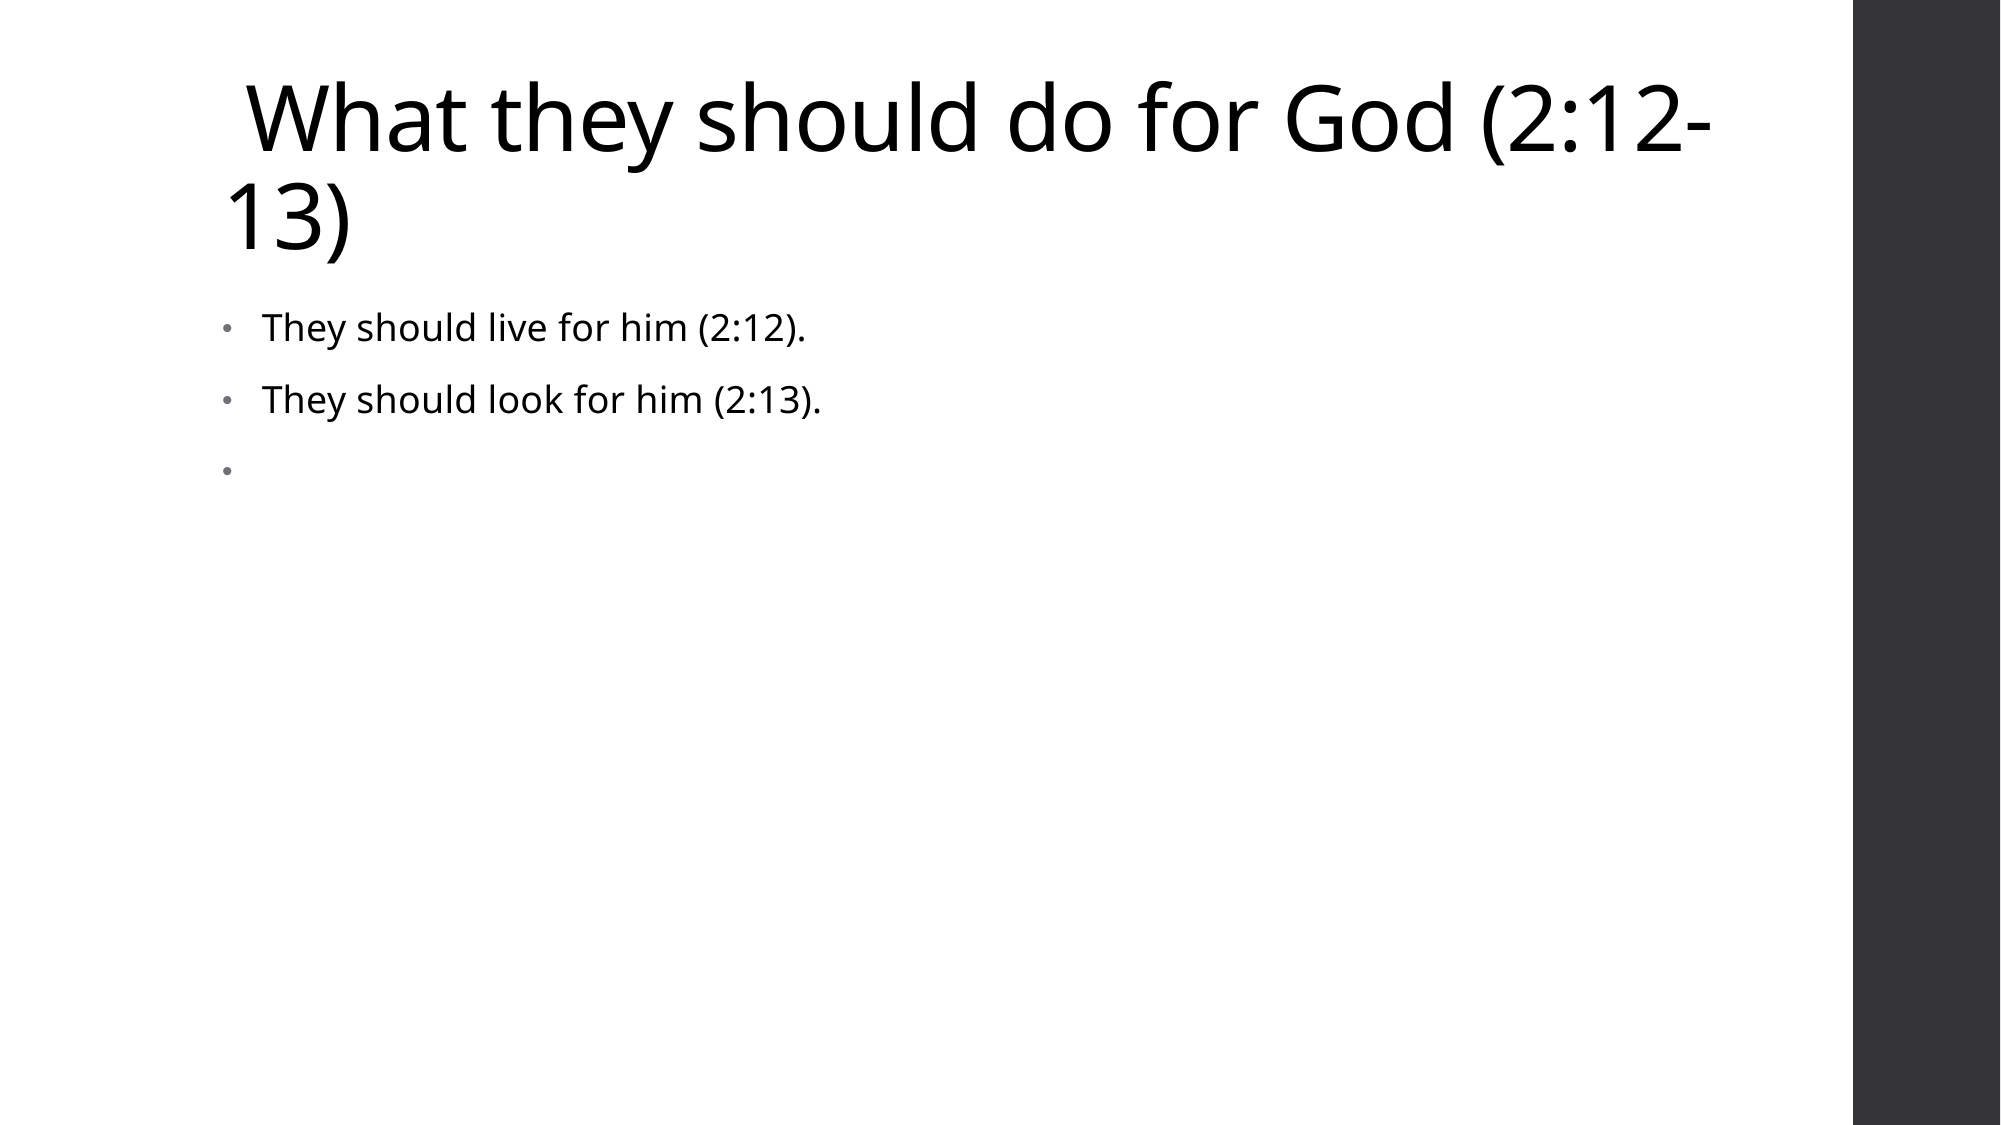

# What they should do for God (2:12-13)
 They should live for him (2:12).
 They should look for him (2:13).